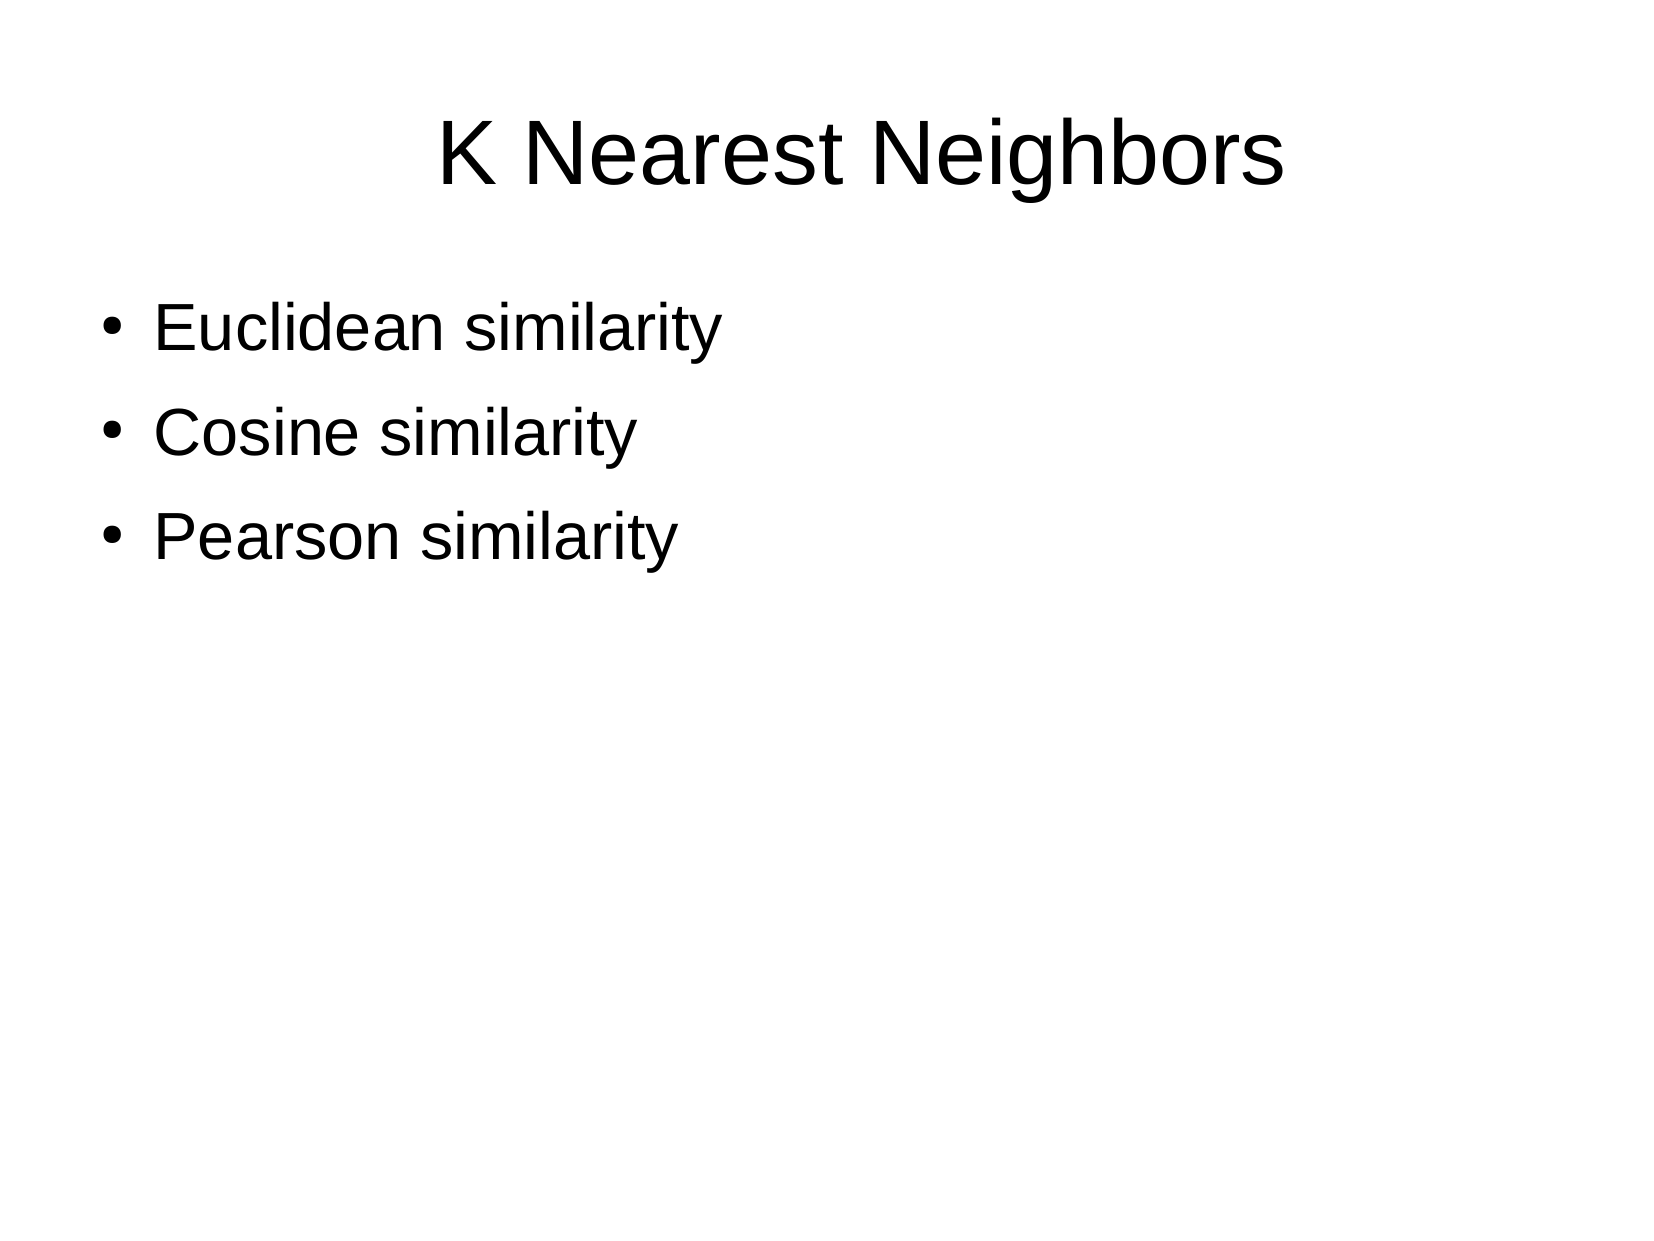

# K Nearest Neighbors
Euclidean similarity
Cosine similarity
Pearson similarity